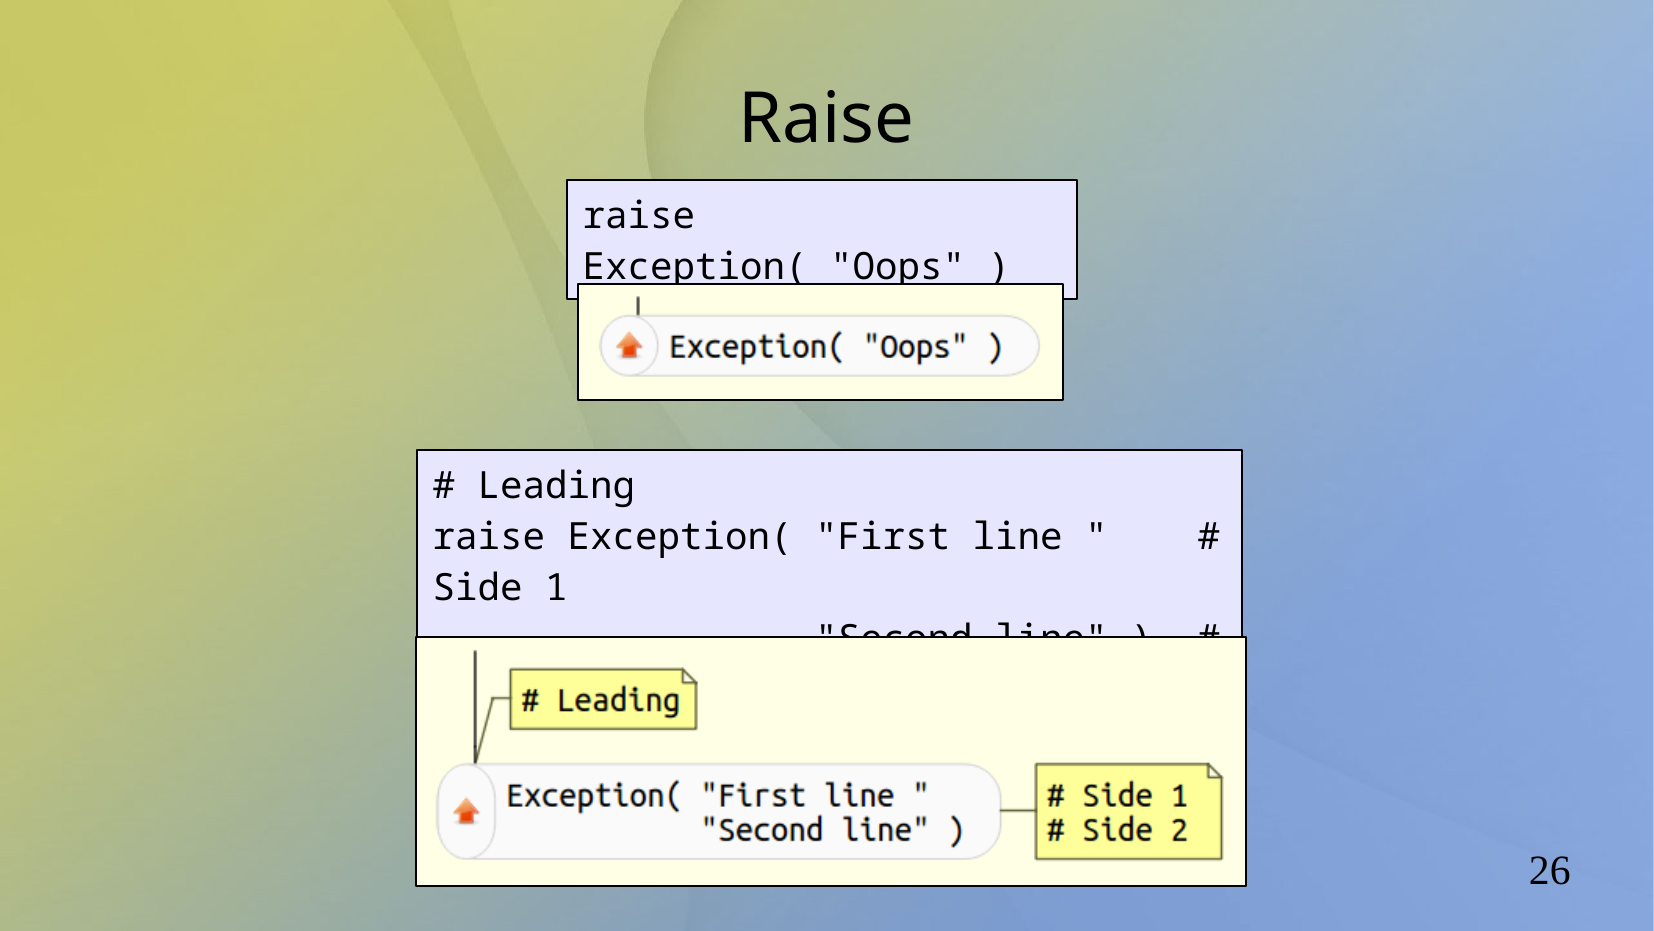

# Raise
raise Exception( "Oops" )
# Leading
raise Exception( "First line " # Side 1
 "Second line" ) # Side 2
26